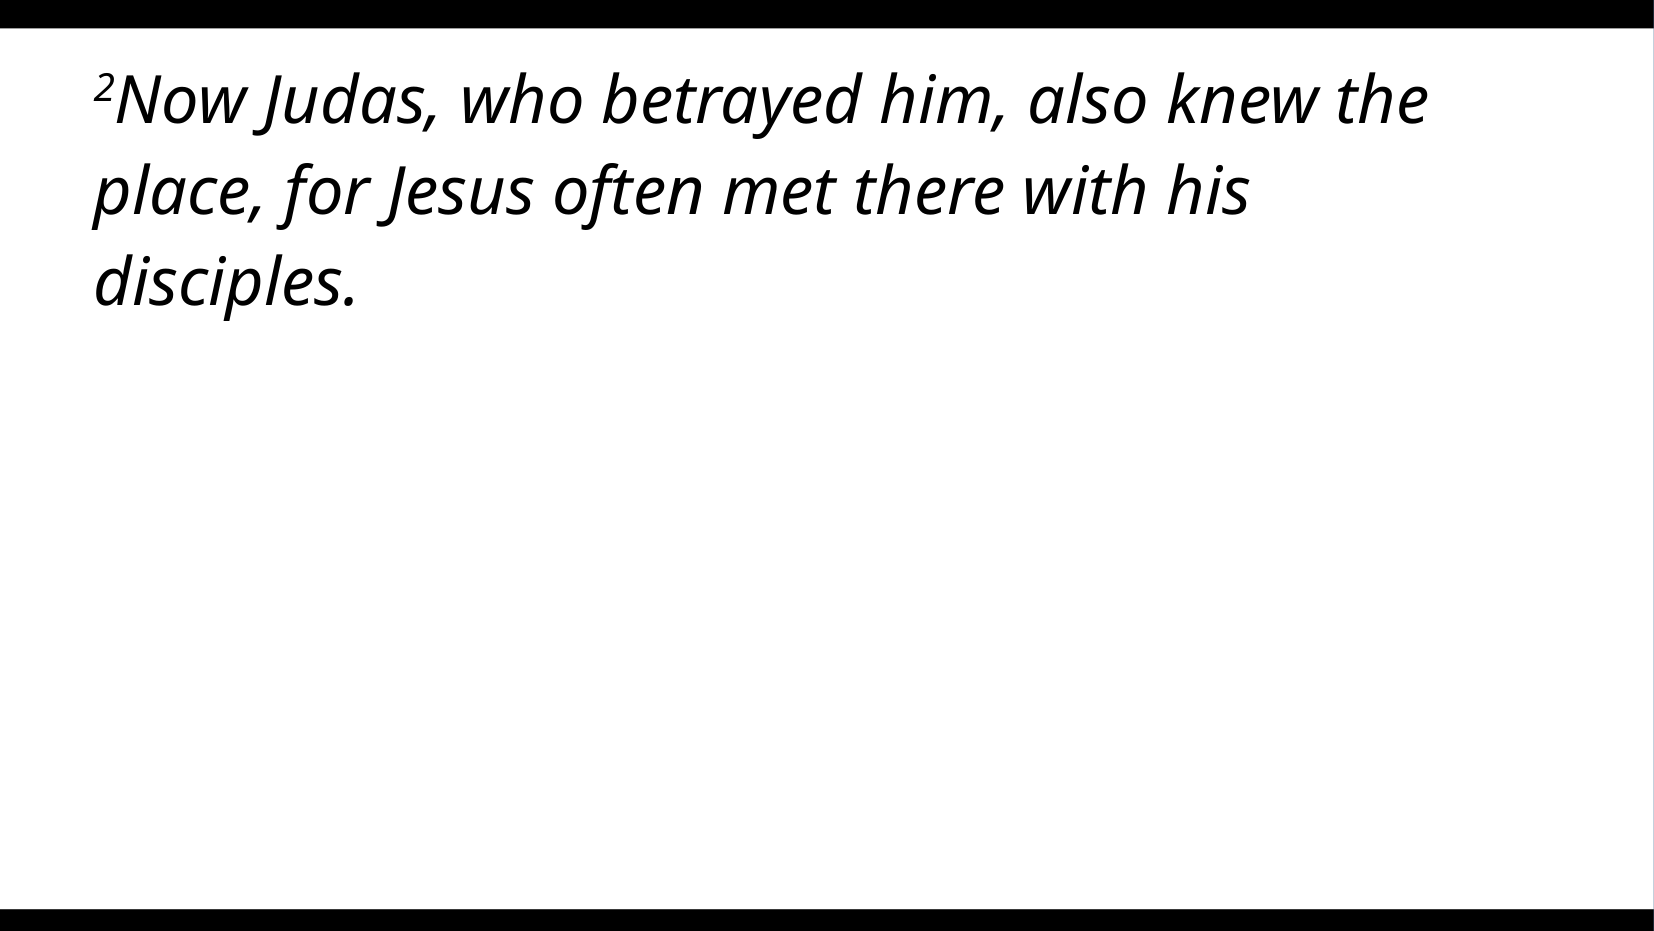

2Now Judas, who betrayed him, also knew the place, for Jesus often met there with his disciples.